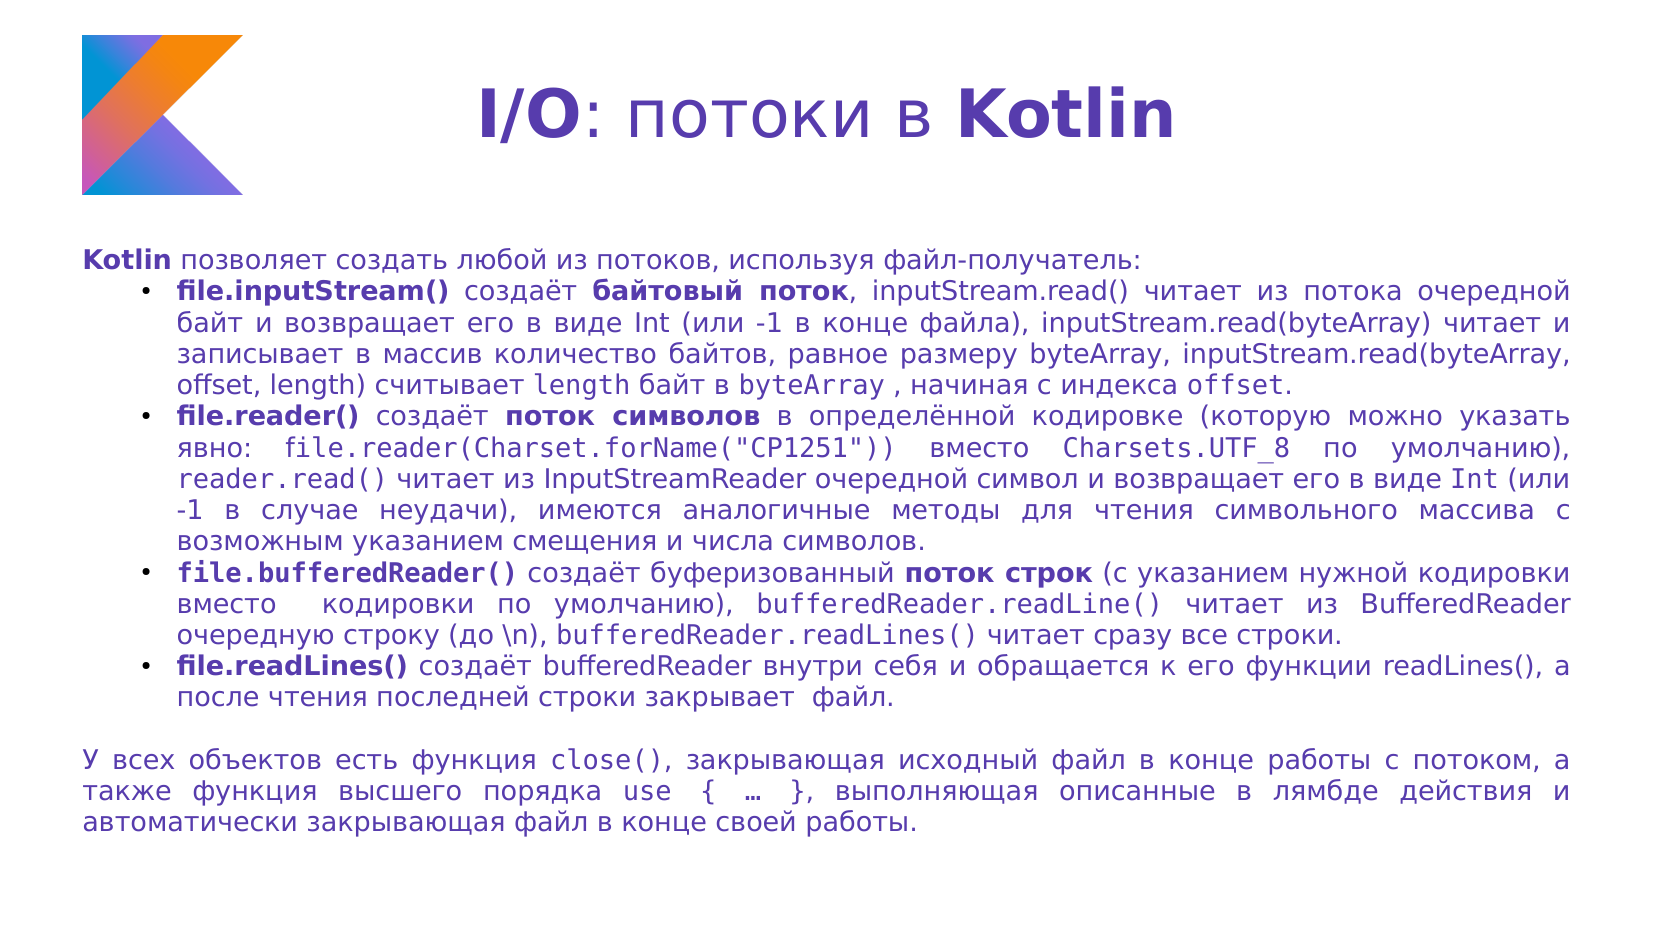

# I/O: потоки в Kotlin
Kotlin позволяет создать любой из потоков, используя файл-получатель:
file.inputStream() создаёт байтовый поток, inputStream.read() читает из потока очередной байт и возвращает его в виде Int (или -1 в конце файла), inputStream.read(byteArray) читает и записывает в массив количество байтов, равное размеру byteArray, inputStream.read(byteArray, offset, length) считывает length байт в byteArray , начиная с индекса offset.
file.reader() создаёт поток символов в определённой кодировке (которую можно указать явно: file.reader(Charset.forName("CP1251")) вместо Charsets.UTF_8 по умолчанию), reader.read() читает из InputStreamReader очередной символ и возвращает его в виде Int (или -1 в случае неудачи), имеются аналогичные методы для чтения символьного массива с возможным указанием смещения и числа символов.
file.bufferedReader() создаёт буферизованный поток строк (с указанием нужной кодировки вместо кодировки по умолчанию), bufferedReader.readLine() читает из BufferedReader очередную строку (до \n), bufferedReader.readLines() читает сразу все строки.
file.readLines() создаёт bufferedReader внутри себя и обращается к его функции readLines(), а после чтения последней строки закрывает файл.
У всех объектов есть функция close(), закрывающая исходный файл в конце работы с потоком, а также функция высшего порядка use { …​ }, выполняющая описанные в лямбде действия и автоматически закрывающая файл в конце своей работы.